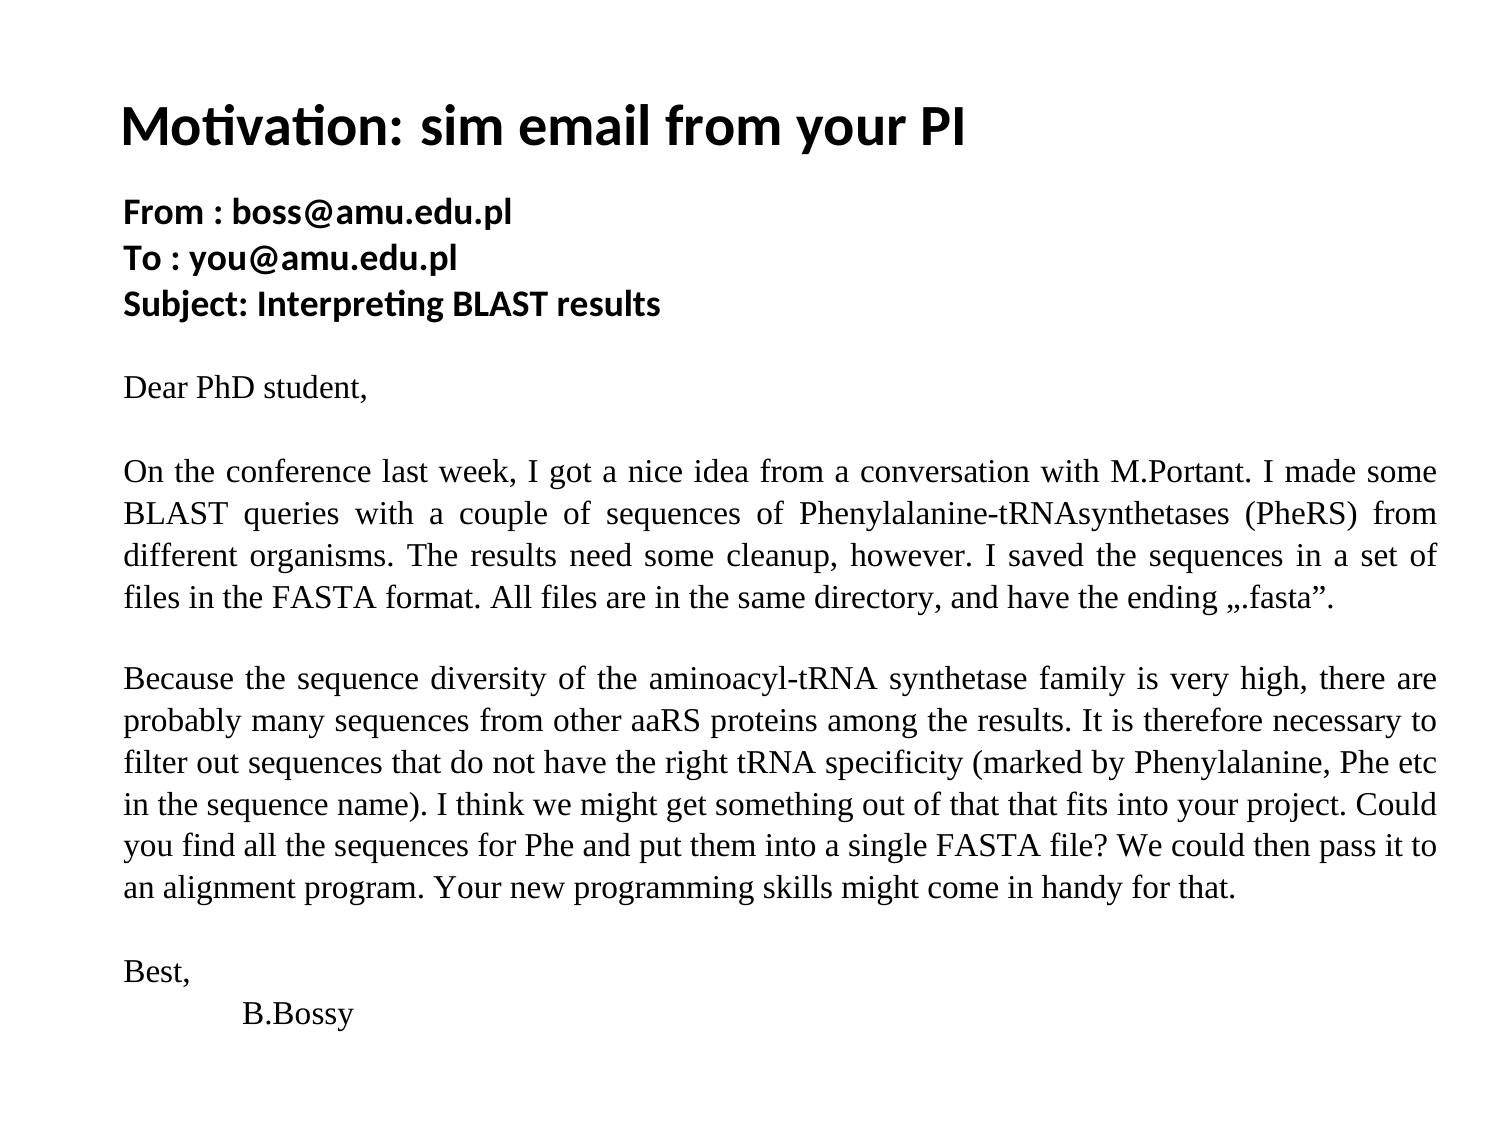

Motivation: sim email from your PI
From : boss@amu.edu.pl
To : you@amu.edu.pl
Subject: Interpreting BLAST results
Dear PhD student,
On the conference last week, I got a nice idea from a conversation with M.Portant. I made some BLAST queries with a couple of sequences of Phenylalanine-tRNAsynthetases (PheRS) from different organisms. The results need some cleanup, however. I saved the sequences in a set of files in the FASTA format. All files are in the same directory, and have the ending „.fasta”.
Because the sequence diversity of the aminoacyl-tRNA synthetase family is very high, there are probably many sequences from other aaRS proteins among the results. It is therefore necessary to filter out sequences that do not have the right tRNA specificity (marked by Phenylalanine, Phe etc in the sequence name). I think we might get something out of that that fits into your project. Could you find all the sequences for Phe and put them into a single FASTA file? We could then pass it to an alignment program. Your new programming skills might come in handy for that.
Best,
	B.Bossy